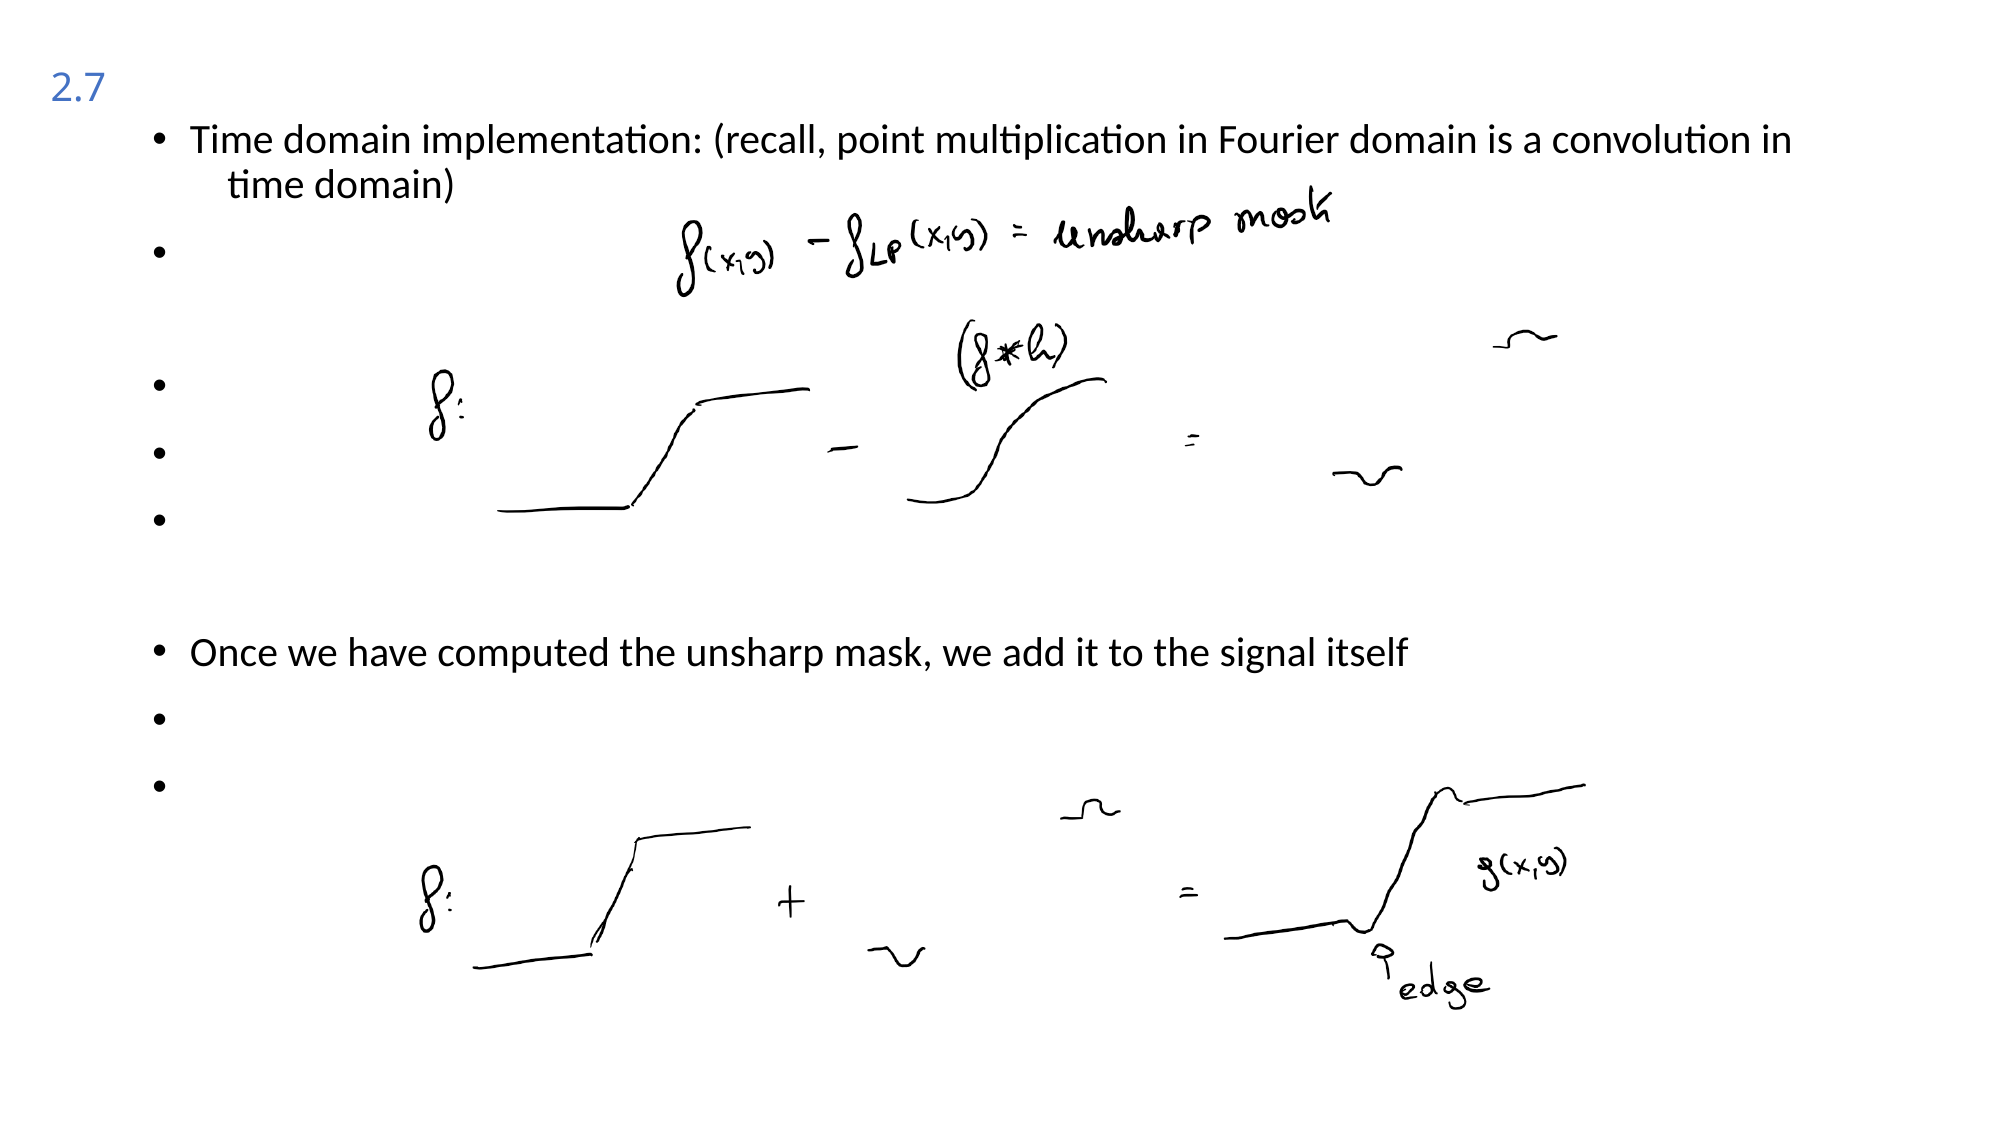

2.7
# Time domain implementation: (recall, point multiplication in Fourier domain is a convolution in time domain)
Once we have computed the unsharp mask, we add it to the signal itself